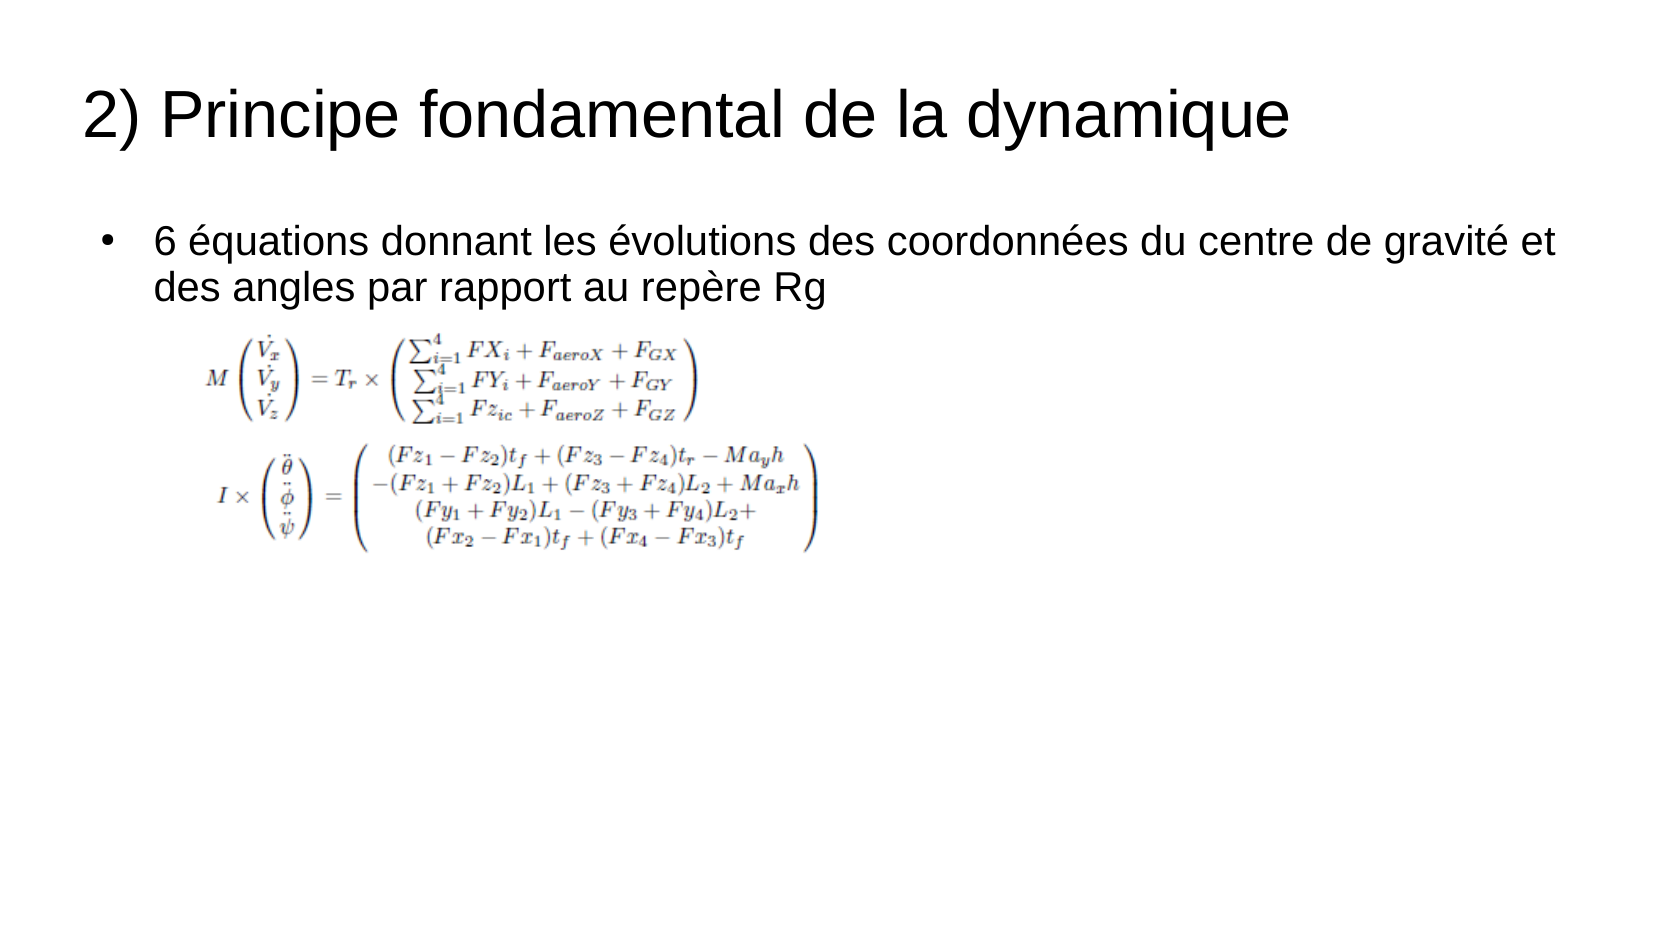

# 2) Principe fondamental de la dynamique
6 équations donnant les évolutions des coordonnées du centre de gravité et des angles par rapport au repère Rg